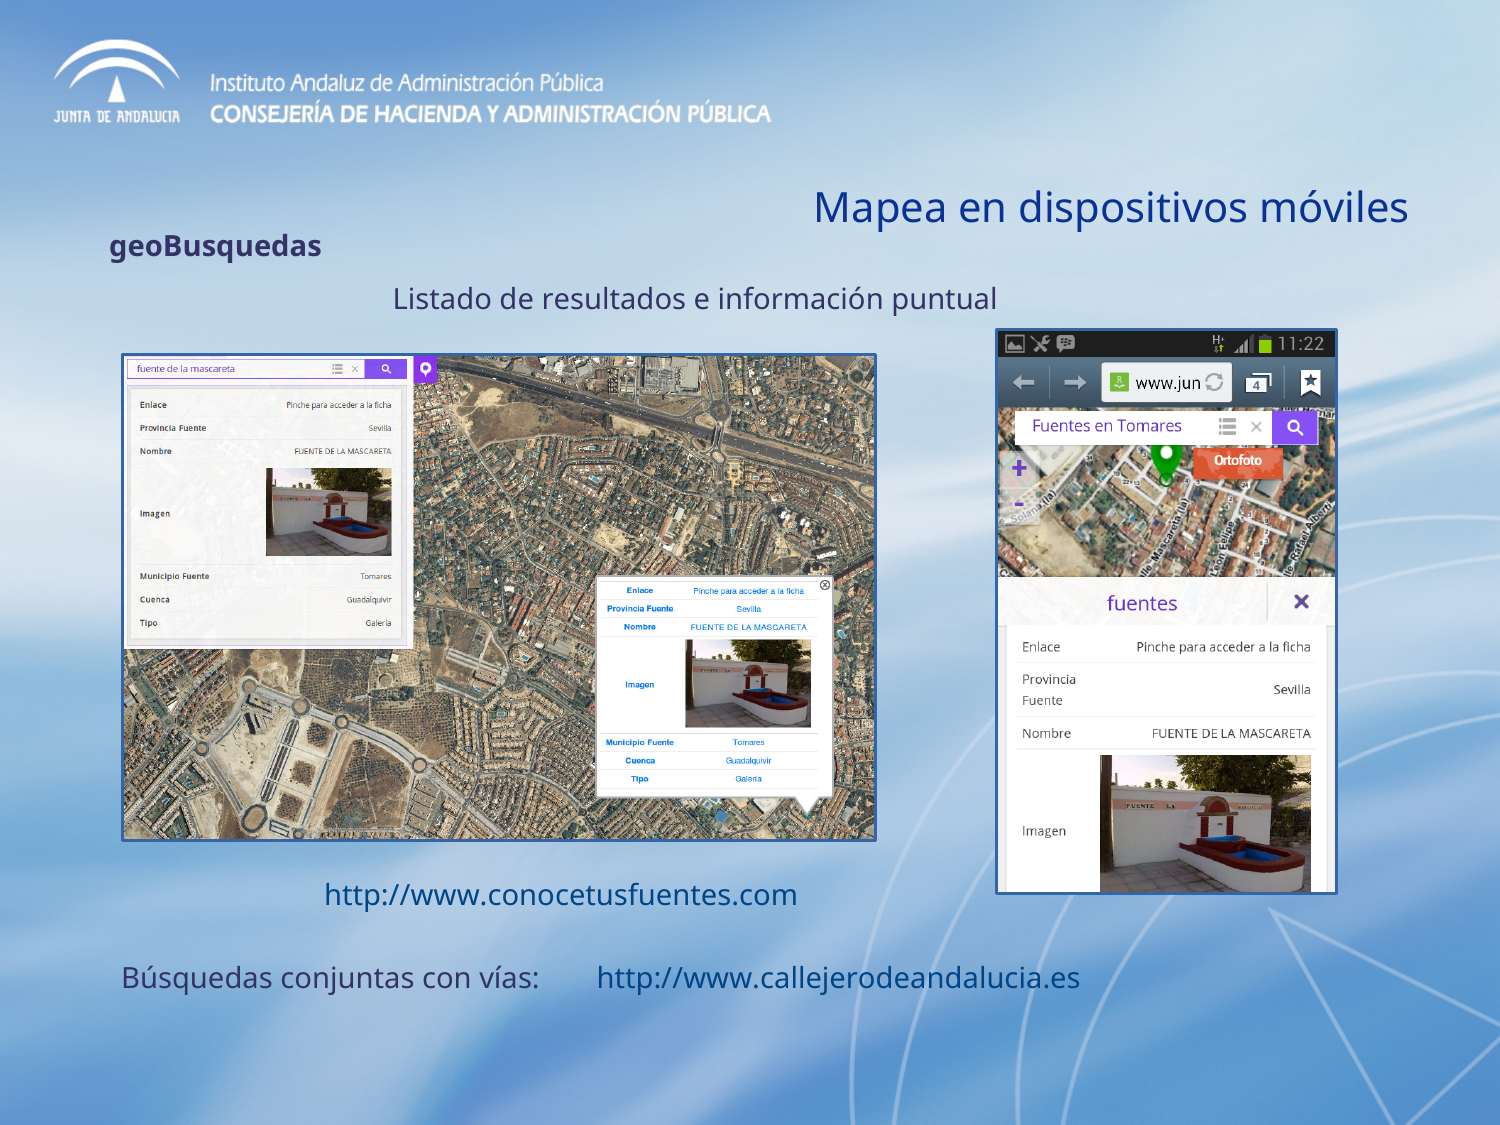

# Mapea en dispositivos móviles
geoBusquedas
Listado de resultados e información puntual
http://www.conocetusfuentes.com
Búsquedas conjuntas con vías:
http://www.callejerodeandalucia.es